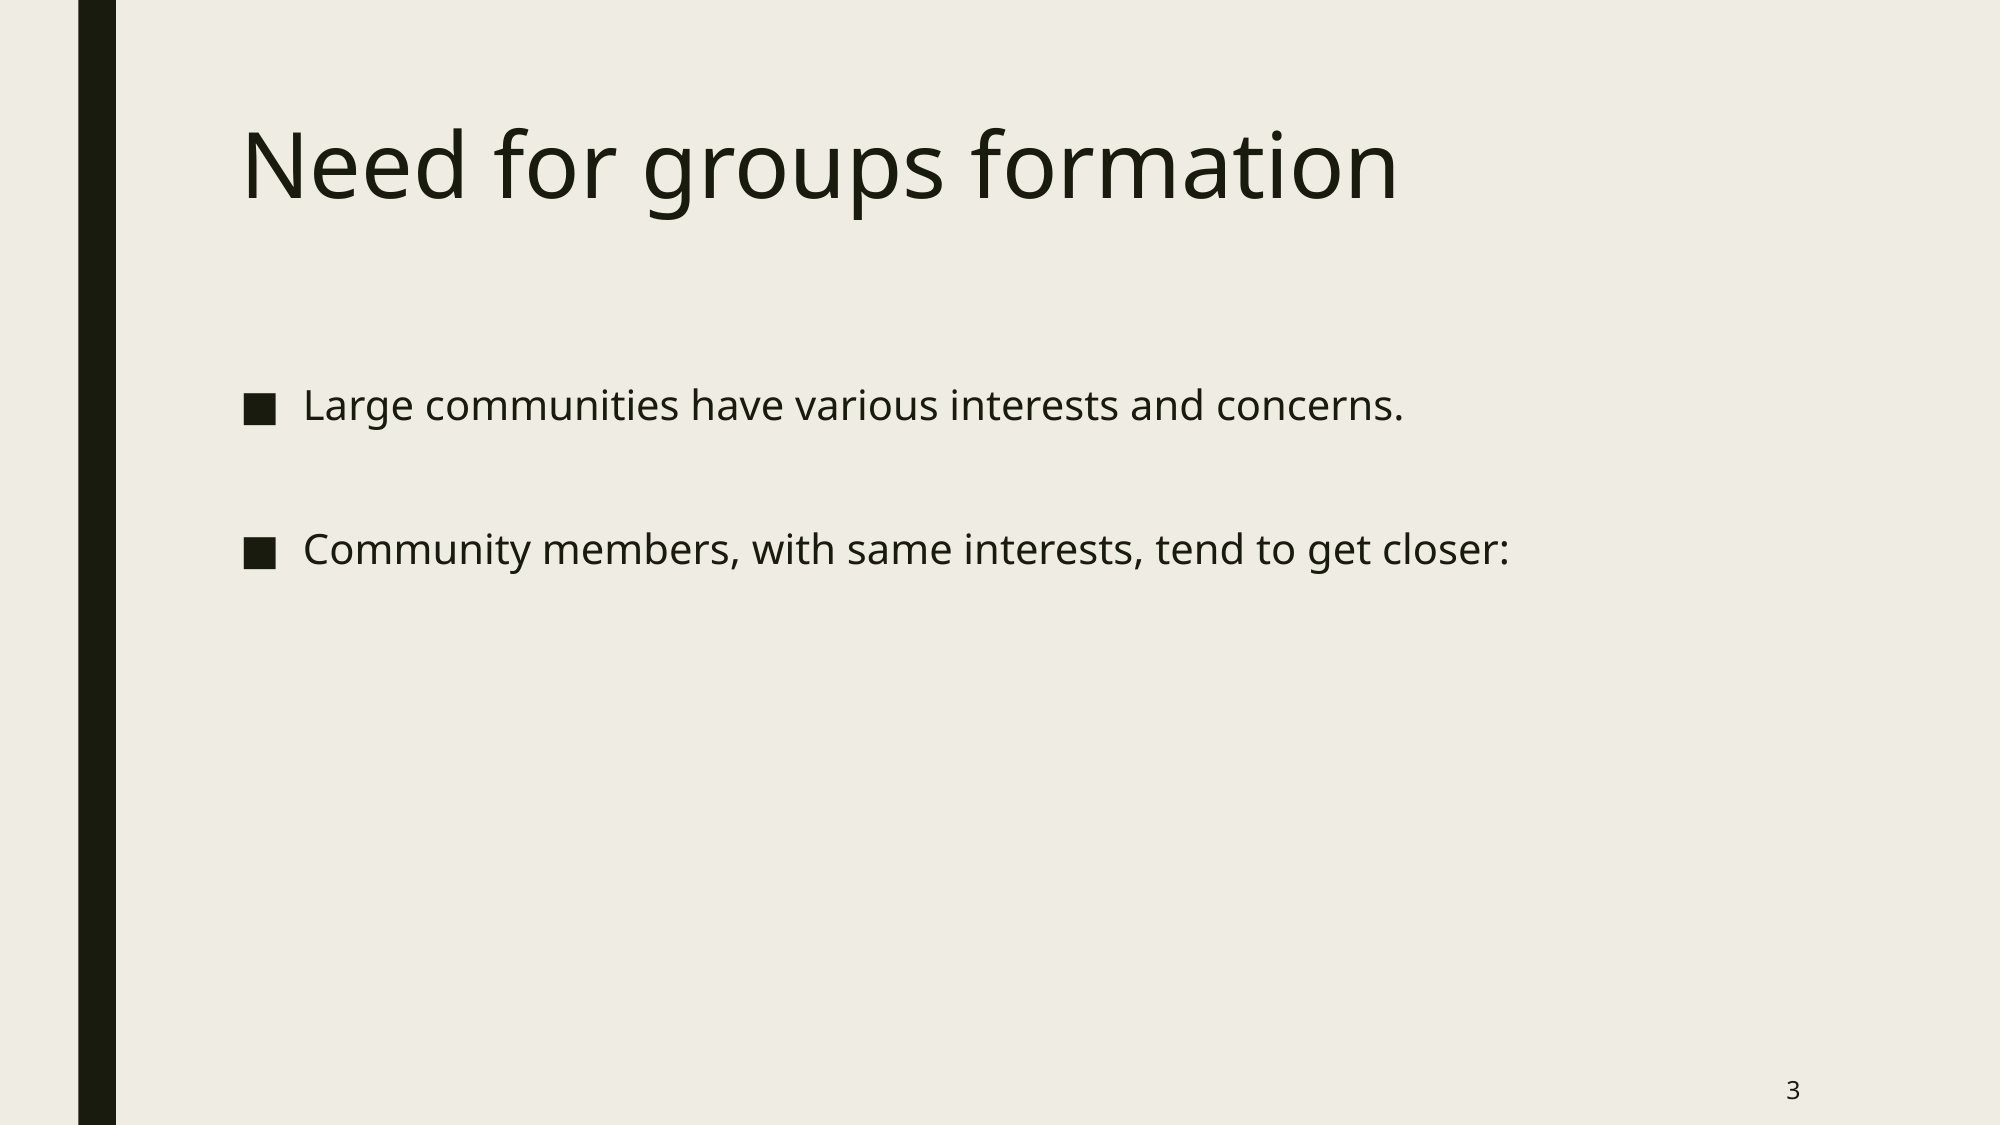

# Need for groups formation
Large communities have various interests and concerns.
Community members, with same interests, tend to get closer:
3